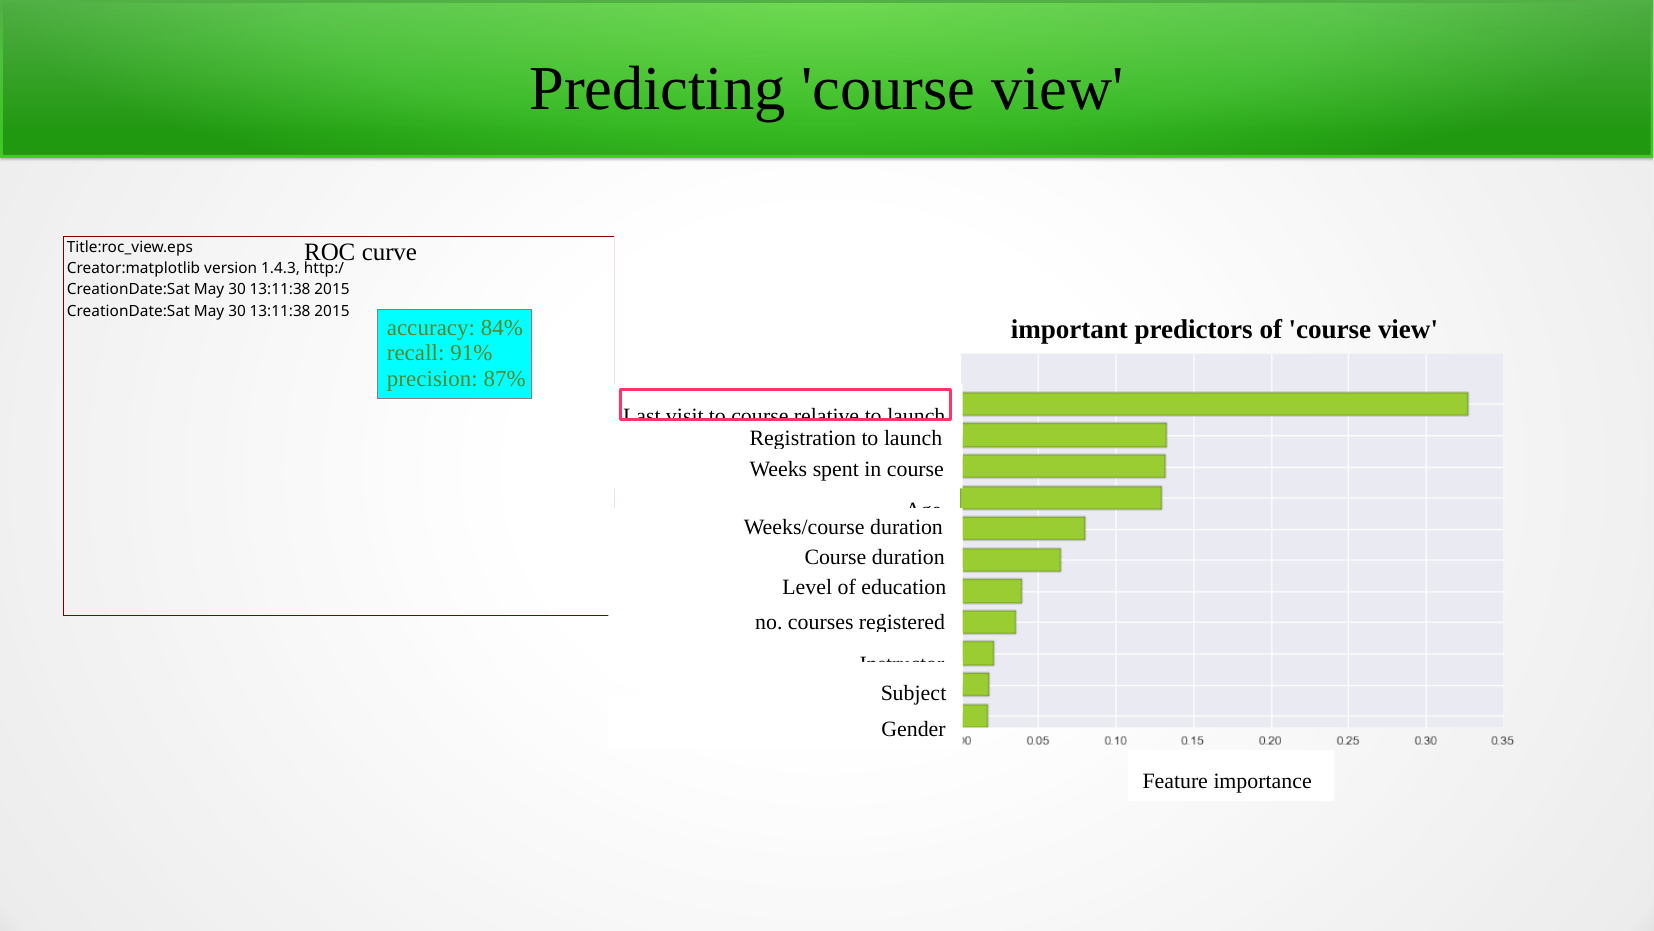

# Predicting 'course view'
ROC curve
accuracy: 84%
recall: 91%
precision: 87%
important predictors of 'course view'
Last visit to course relative to launch
 Registration to launch
 Weeks spent in course
 Age
 Weeks/course duration
 Course duration
 Level of education
 no. courses registered
 Instructor
 Subject
 Gender
Feature importance